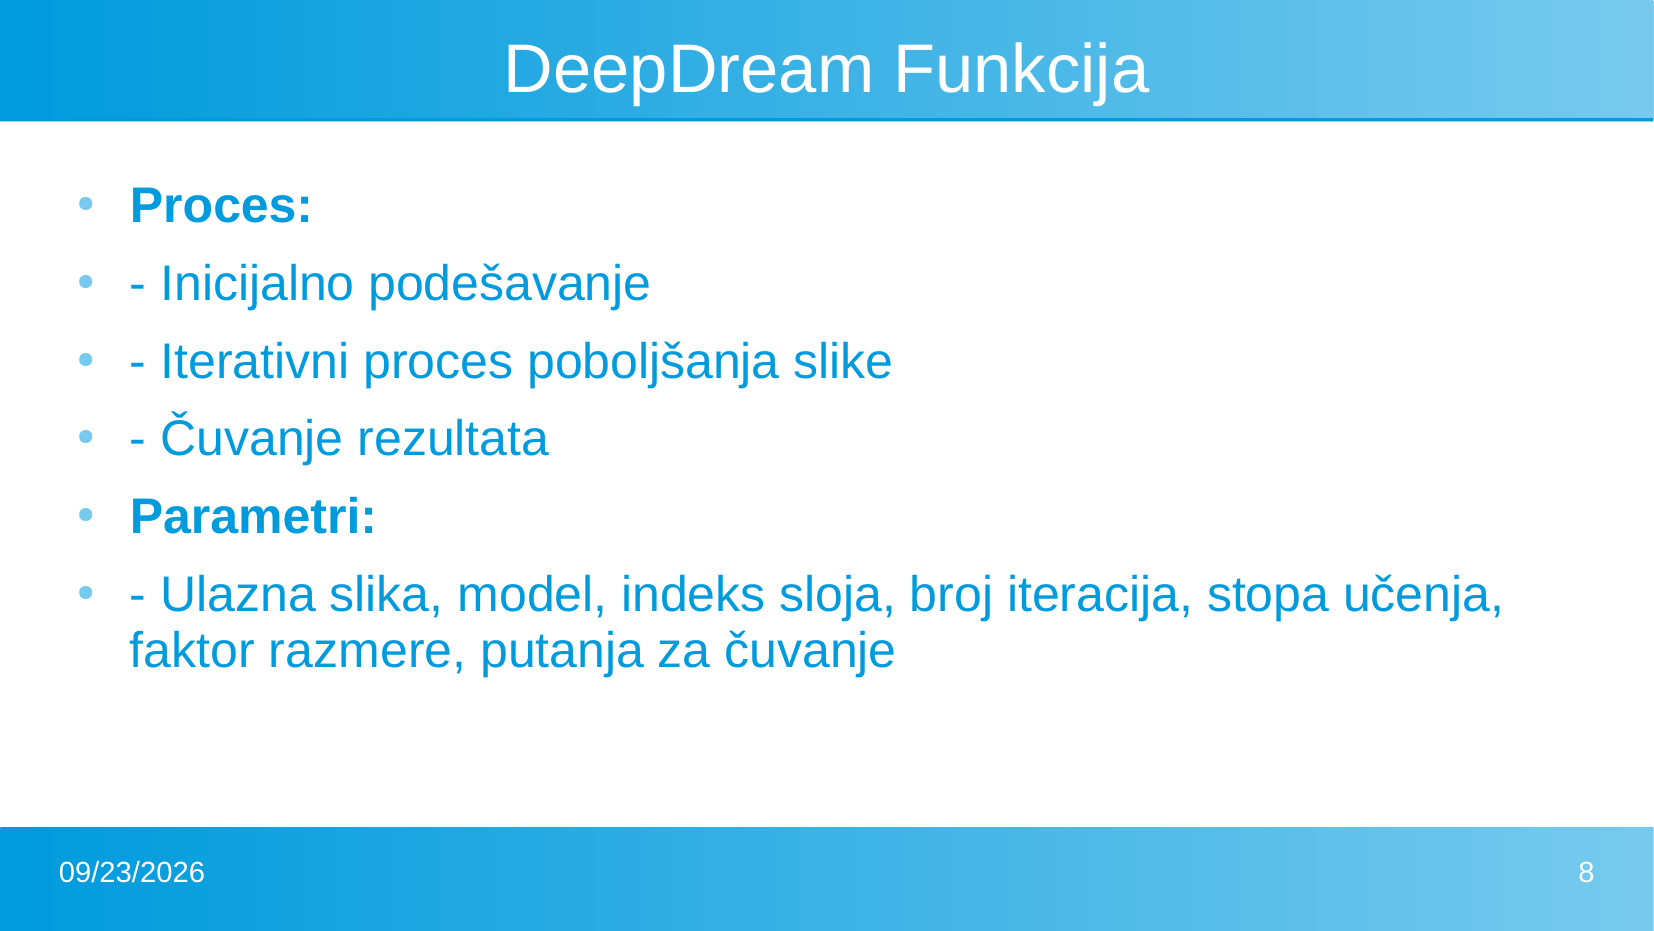

# DeepDream Funkcija
Proces:
- Inicijalno podešavanje
- Iterativni proces poboljšanja slike
- Čuvanje rezultata
Parametri:
- Ulazna slika, model, indeks sloja, broj iteracija, stopa učenja, faktor razmere, putanja za čuvanje
8